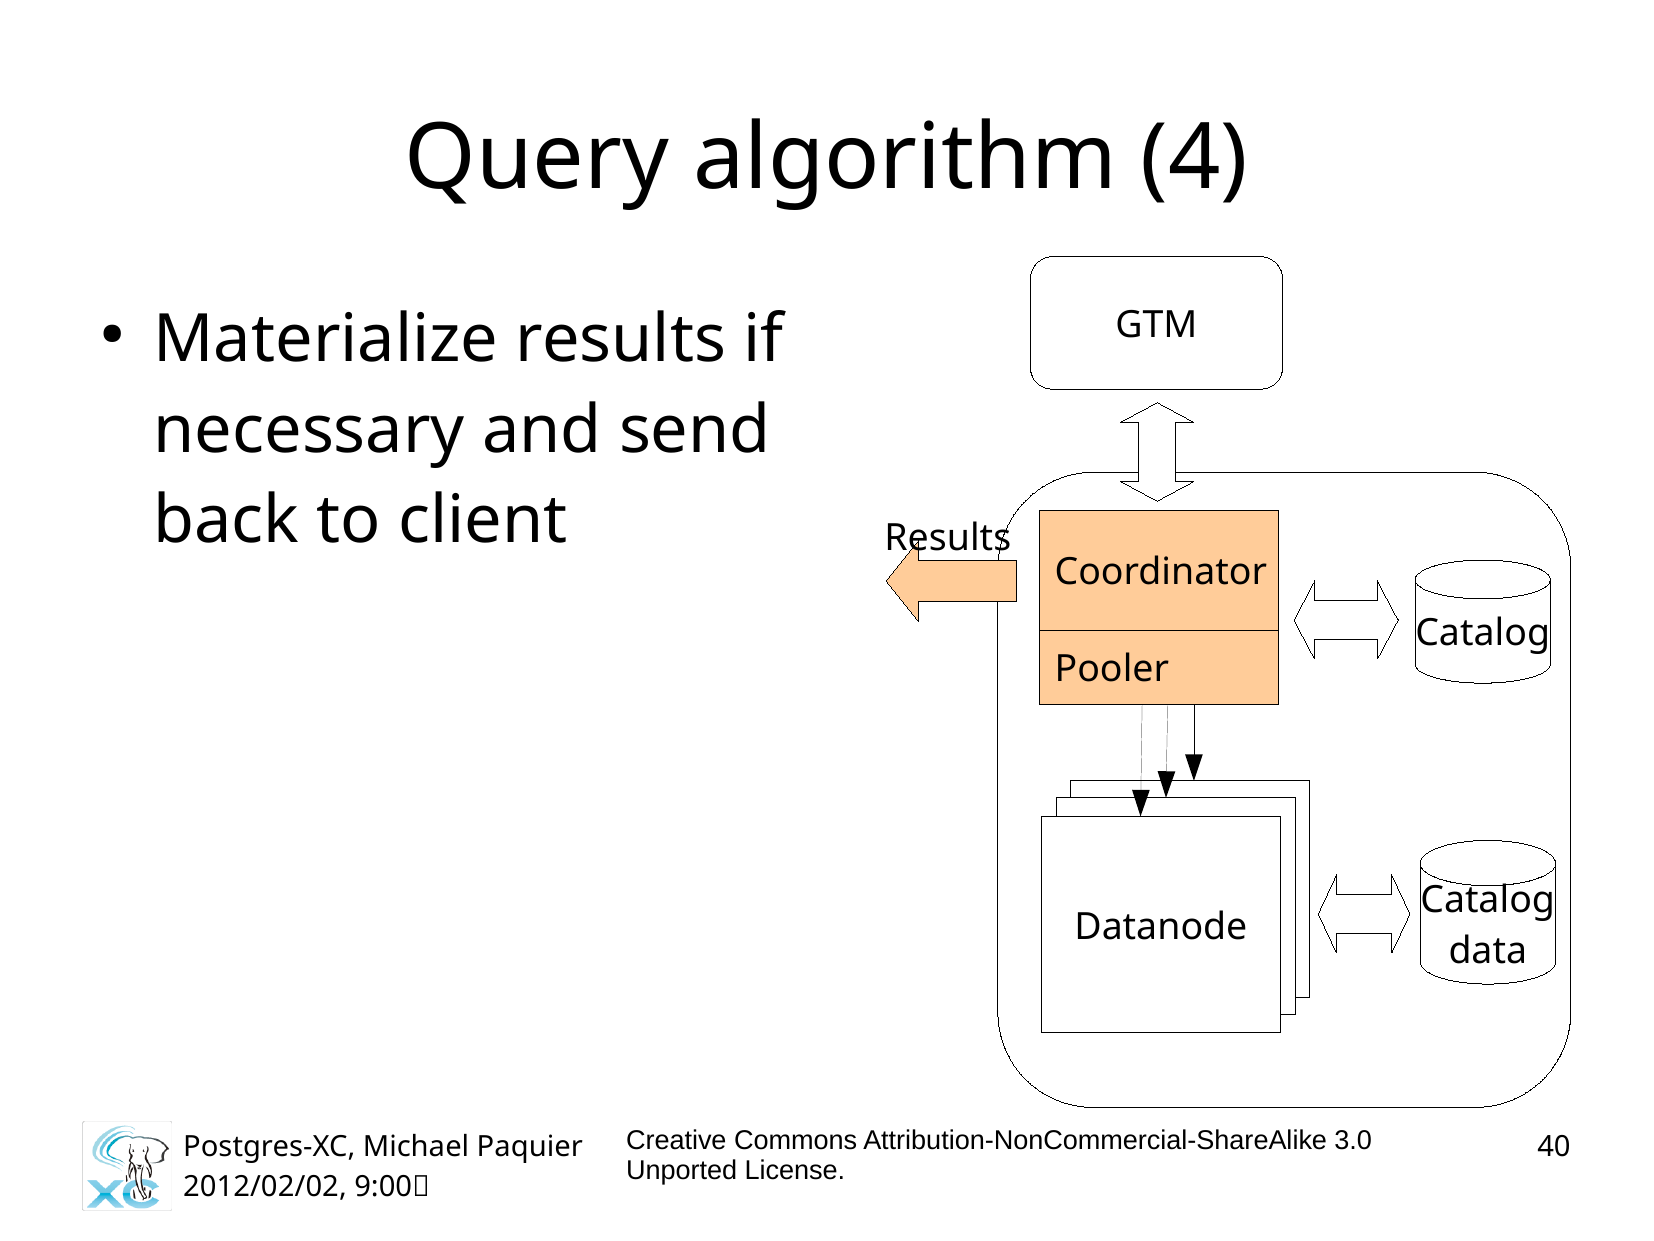

# Query algorithm (4)
GTM
Materialize results if necessary and send back to client
Results
Coordinator
Catalog
Pooler
Datanode
Datanode
Datanode
Catalog
data
40